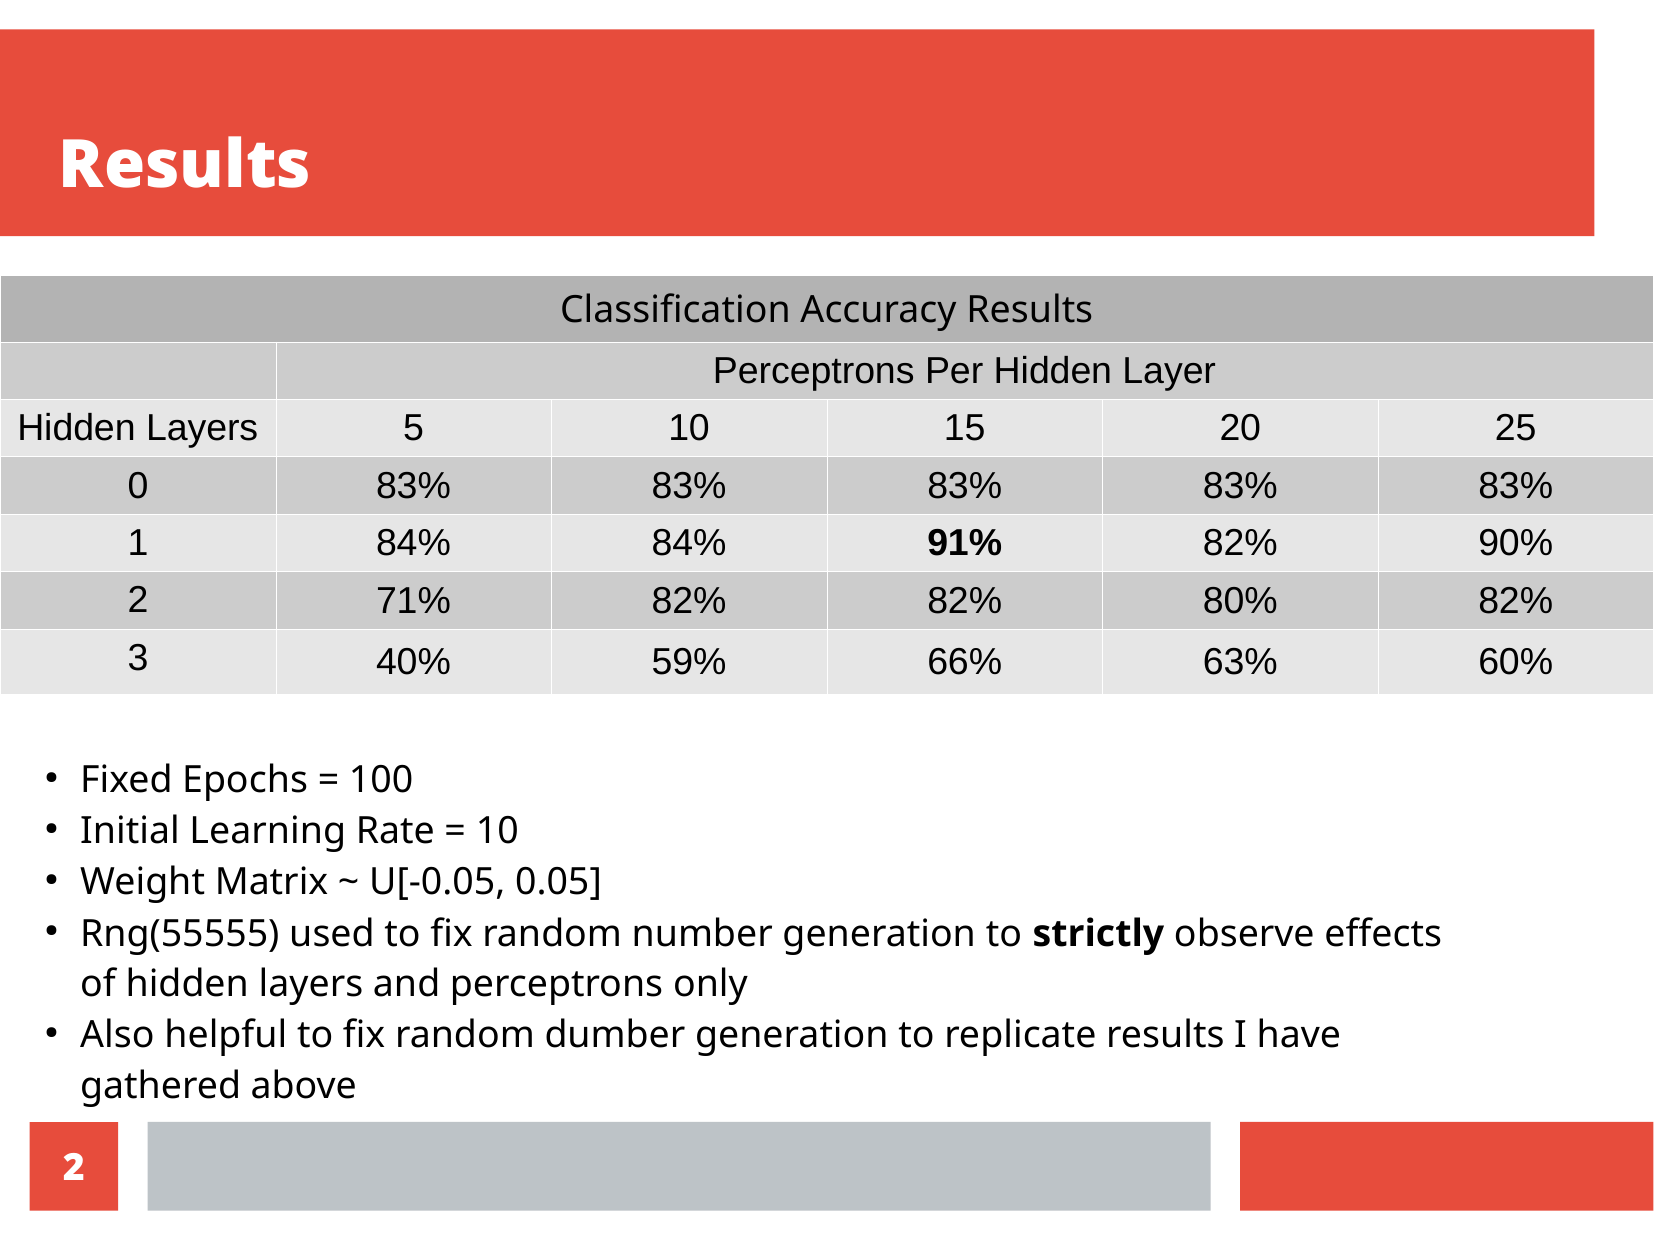

# Results
| Classification Accuracy Results | | | | | |
| --- | --- | --- | --- | --- | --- |
| | Perceptrons Per Hidden Layer | | | | |
| Hidden Layers | 5 | 10 | 15 | 20 | 25 |
| 0 | 83% | 83% | 83% | 83% | 83% |
| 1 | 84% | 84% | 91% | 82% | 90% |
| 2 | 71% | 82% | 82% | 80% | 82% |
| 3 | 40% | 59% | 66% | 63% | 60% |
Fixed Epochs = 100
Initial Learning Rate = 10
Weight Matrix ~ U[-0.05, 0.05]
Rng(55555) used to fix random number generation to strictly observe effects of hidden layers and perceptrons only
Also helpful to fix random dumber generation to replicate results I have gathered above
2